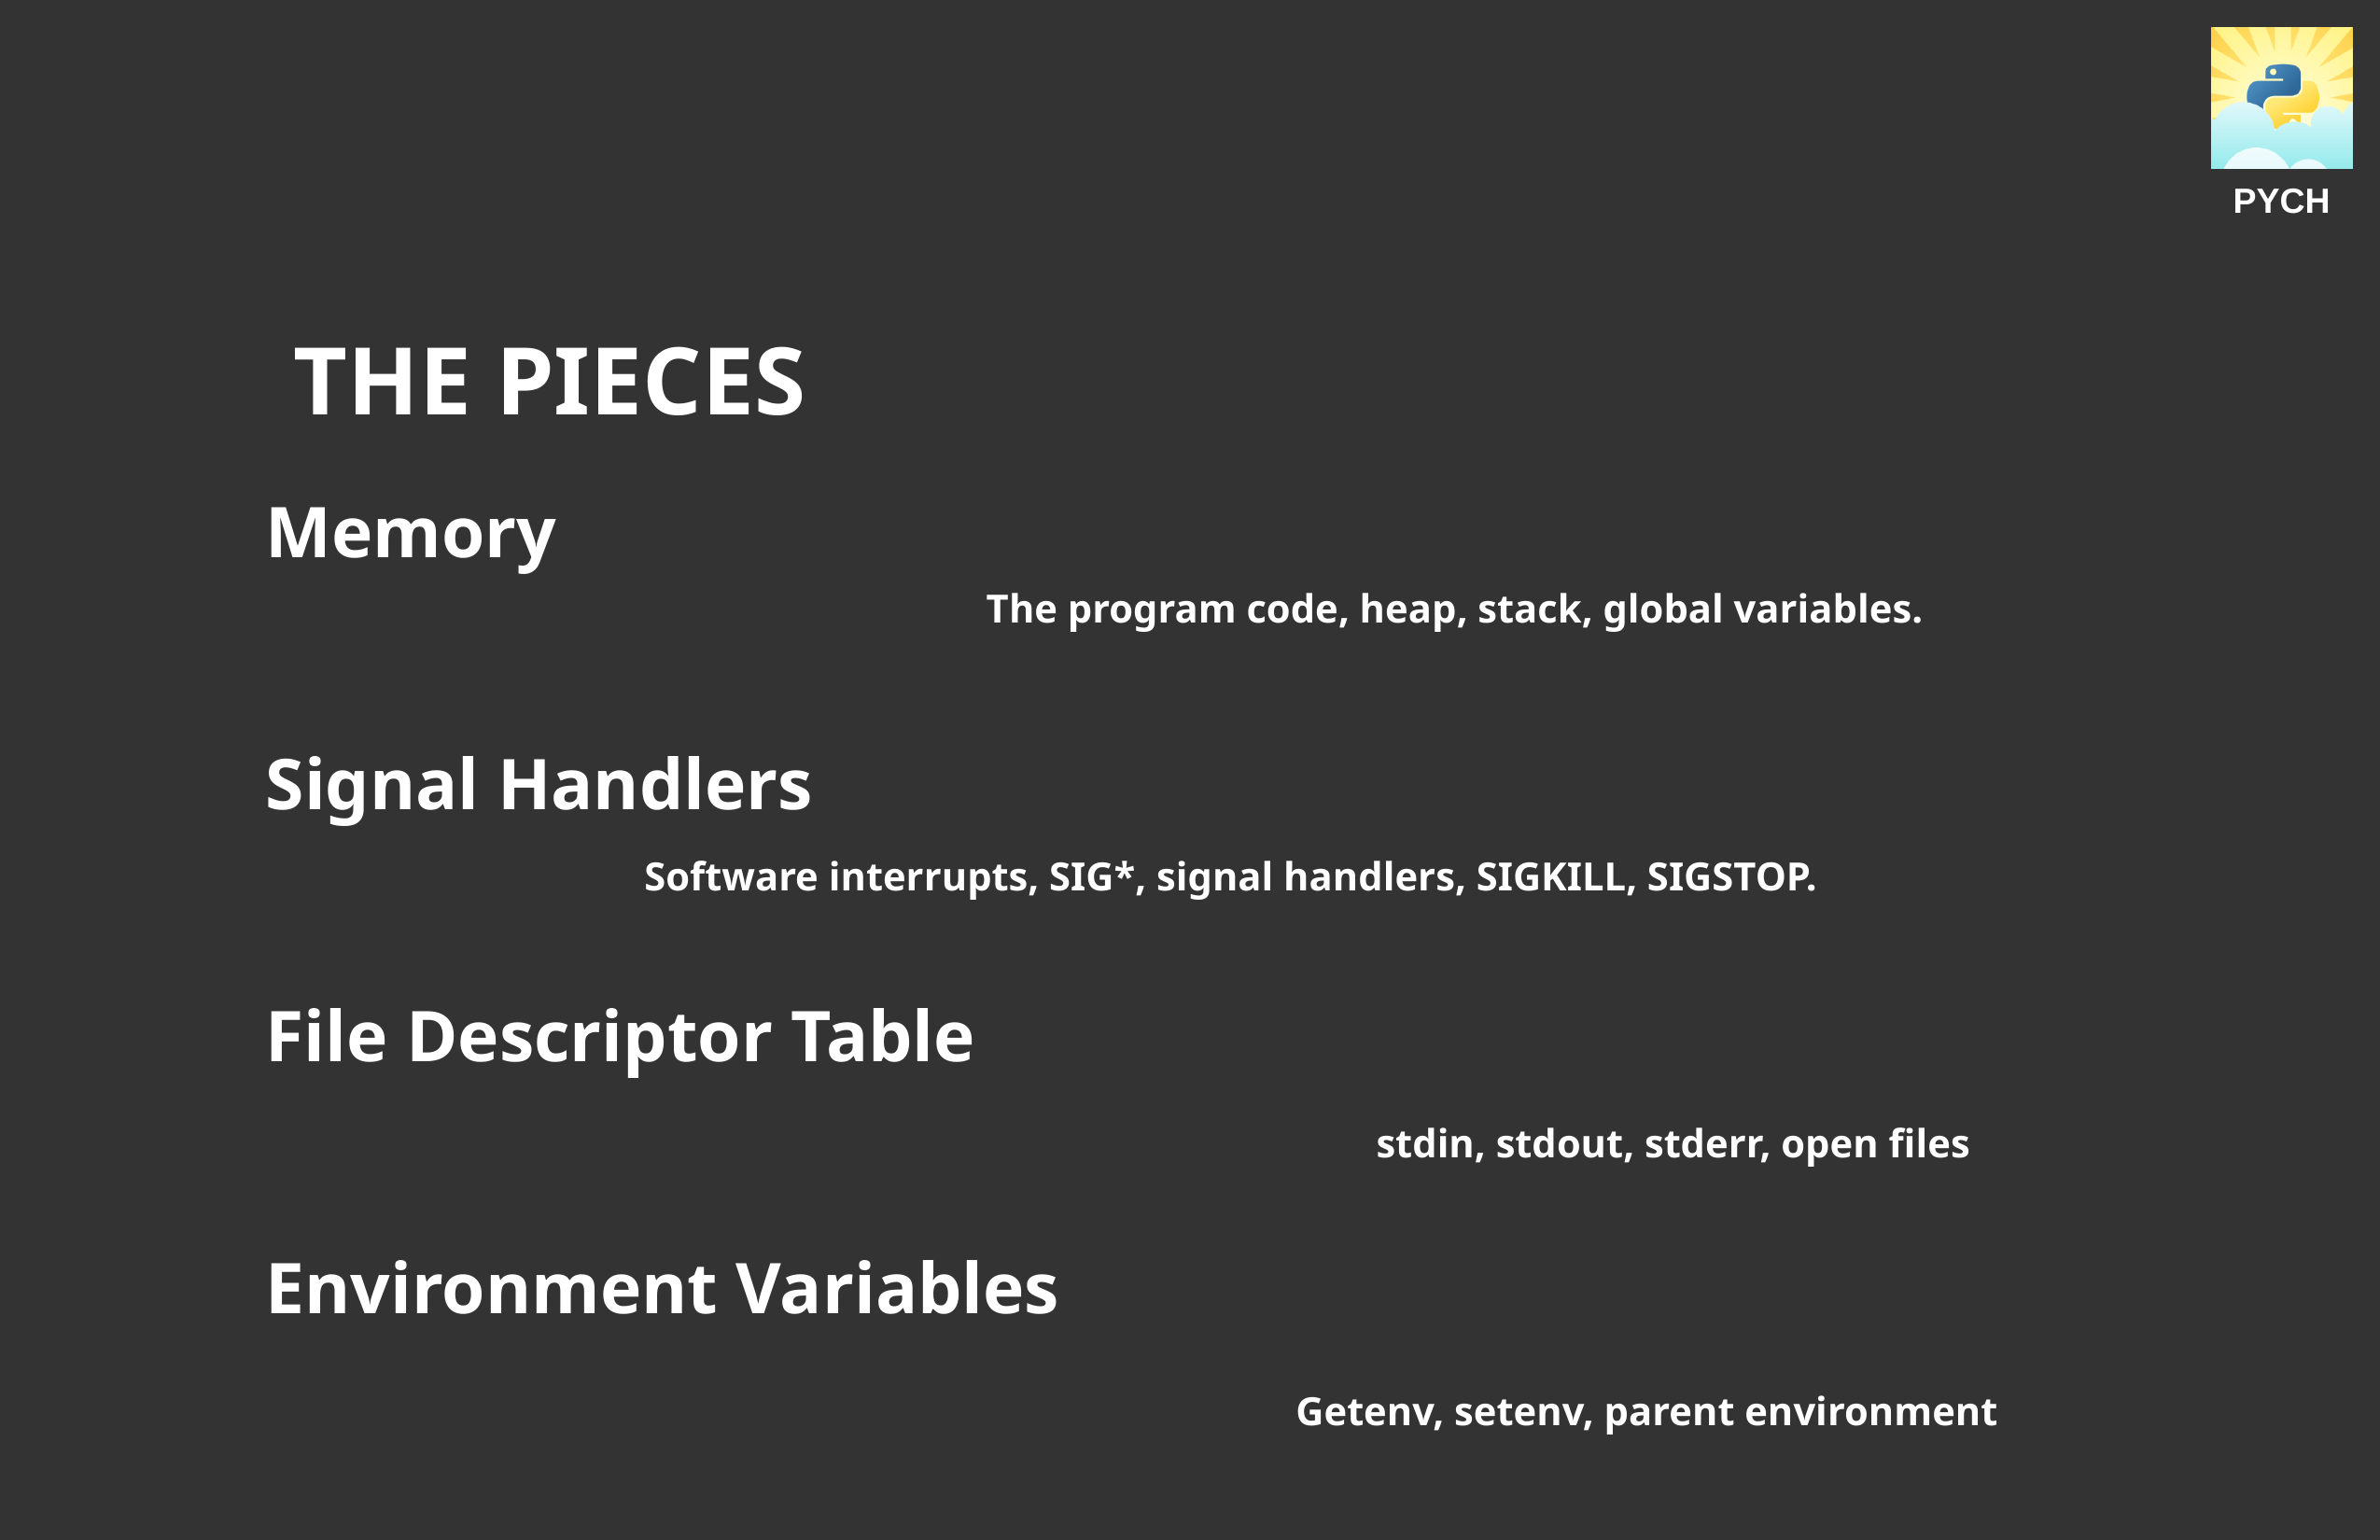

PYCH
THE PIECES
Memory
The program code, heap, stack, global variables.
Signal Handlers
Software interrupts, SIG*, signal handlers, SIGKILL, SIGSTOP.
File Descriptor Table
stdin, stdout, stderr, open files
Environment Variables
Getenv, setenv, parent environment